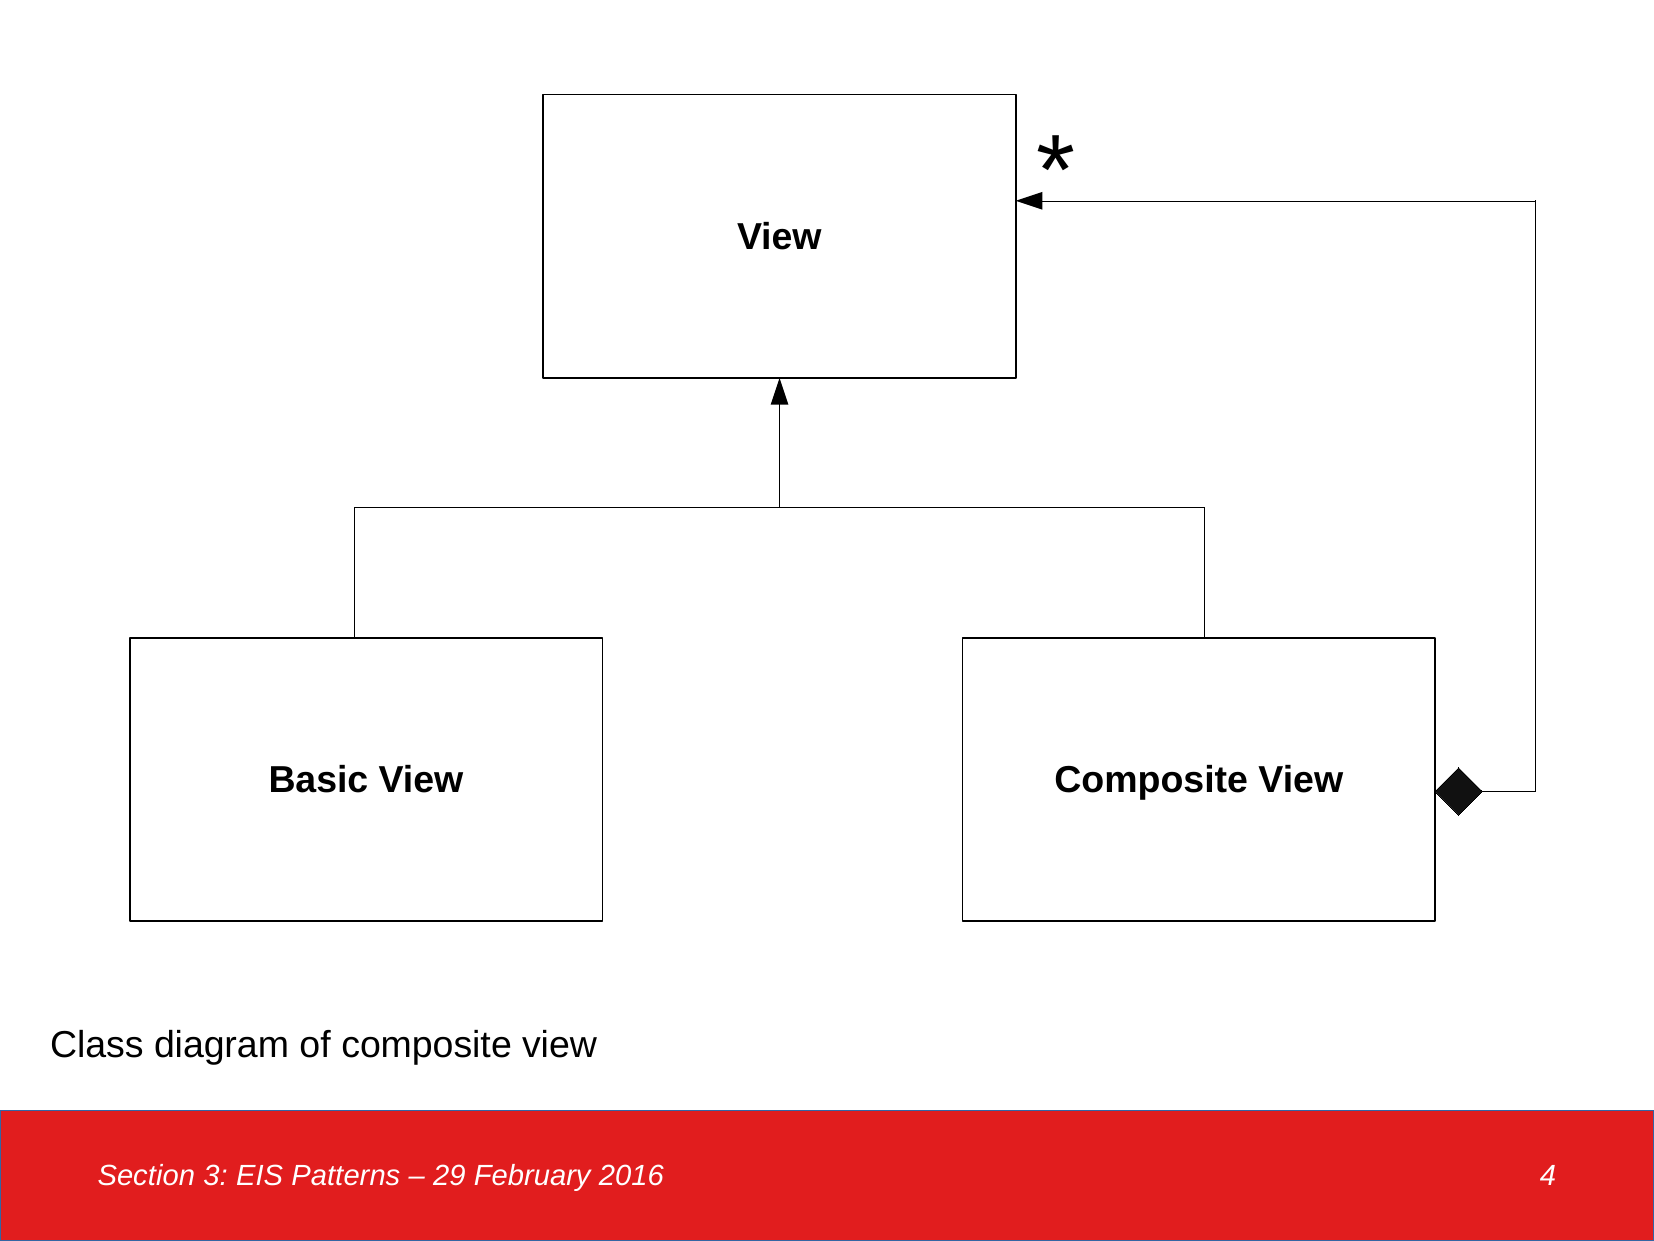

View
*
Basic View
Composite View
Class diagram of composite view